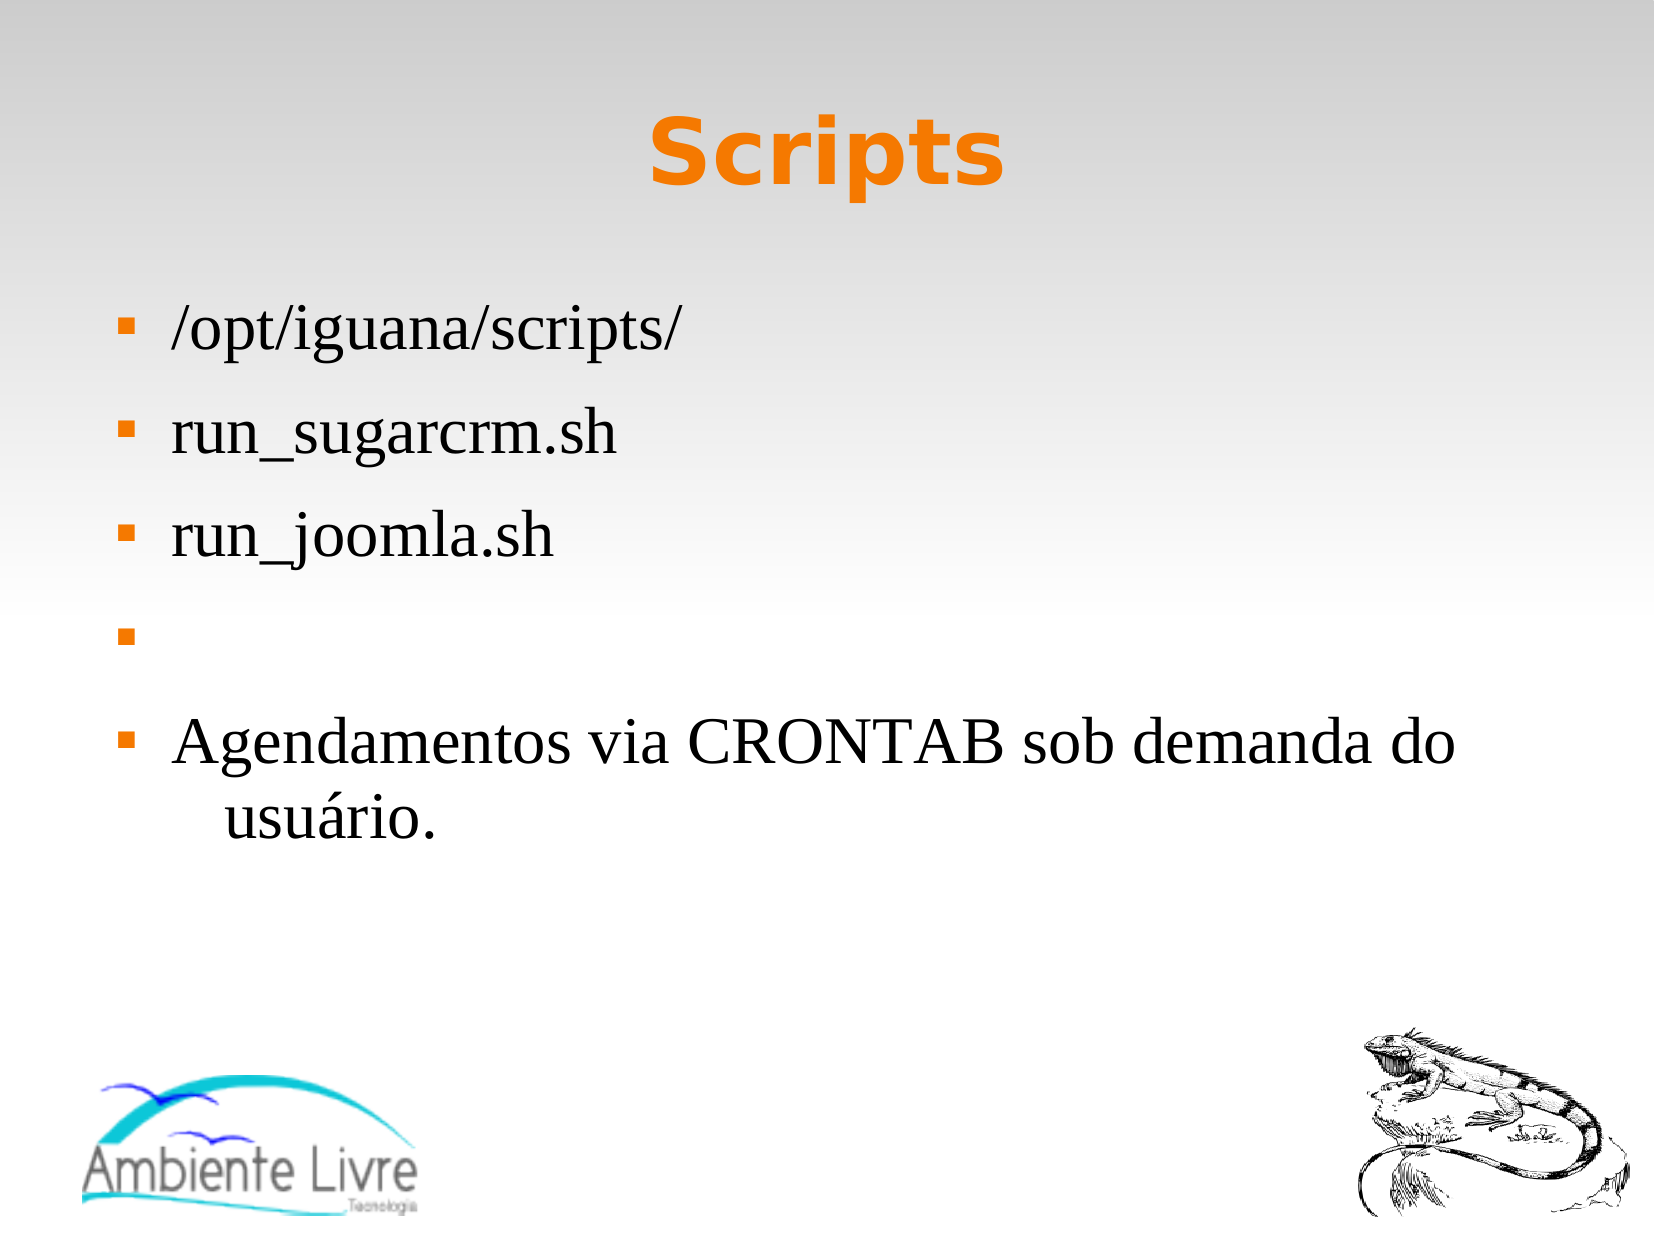

# Scripts
/opt/iguana/scripts/
run_sugarcrm.sh
run_joomla.sh
Agendamentos via CRONTAB sob demanda do usuário.